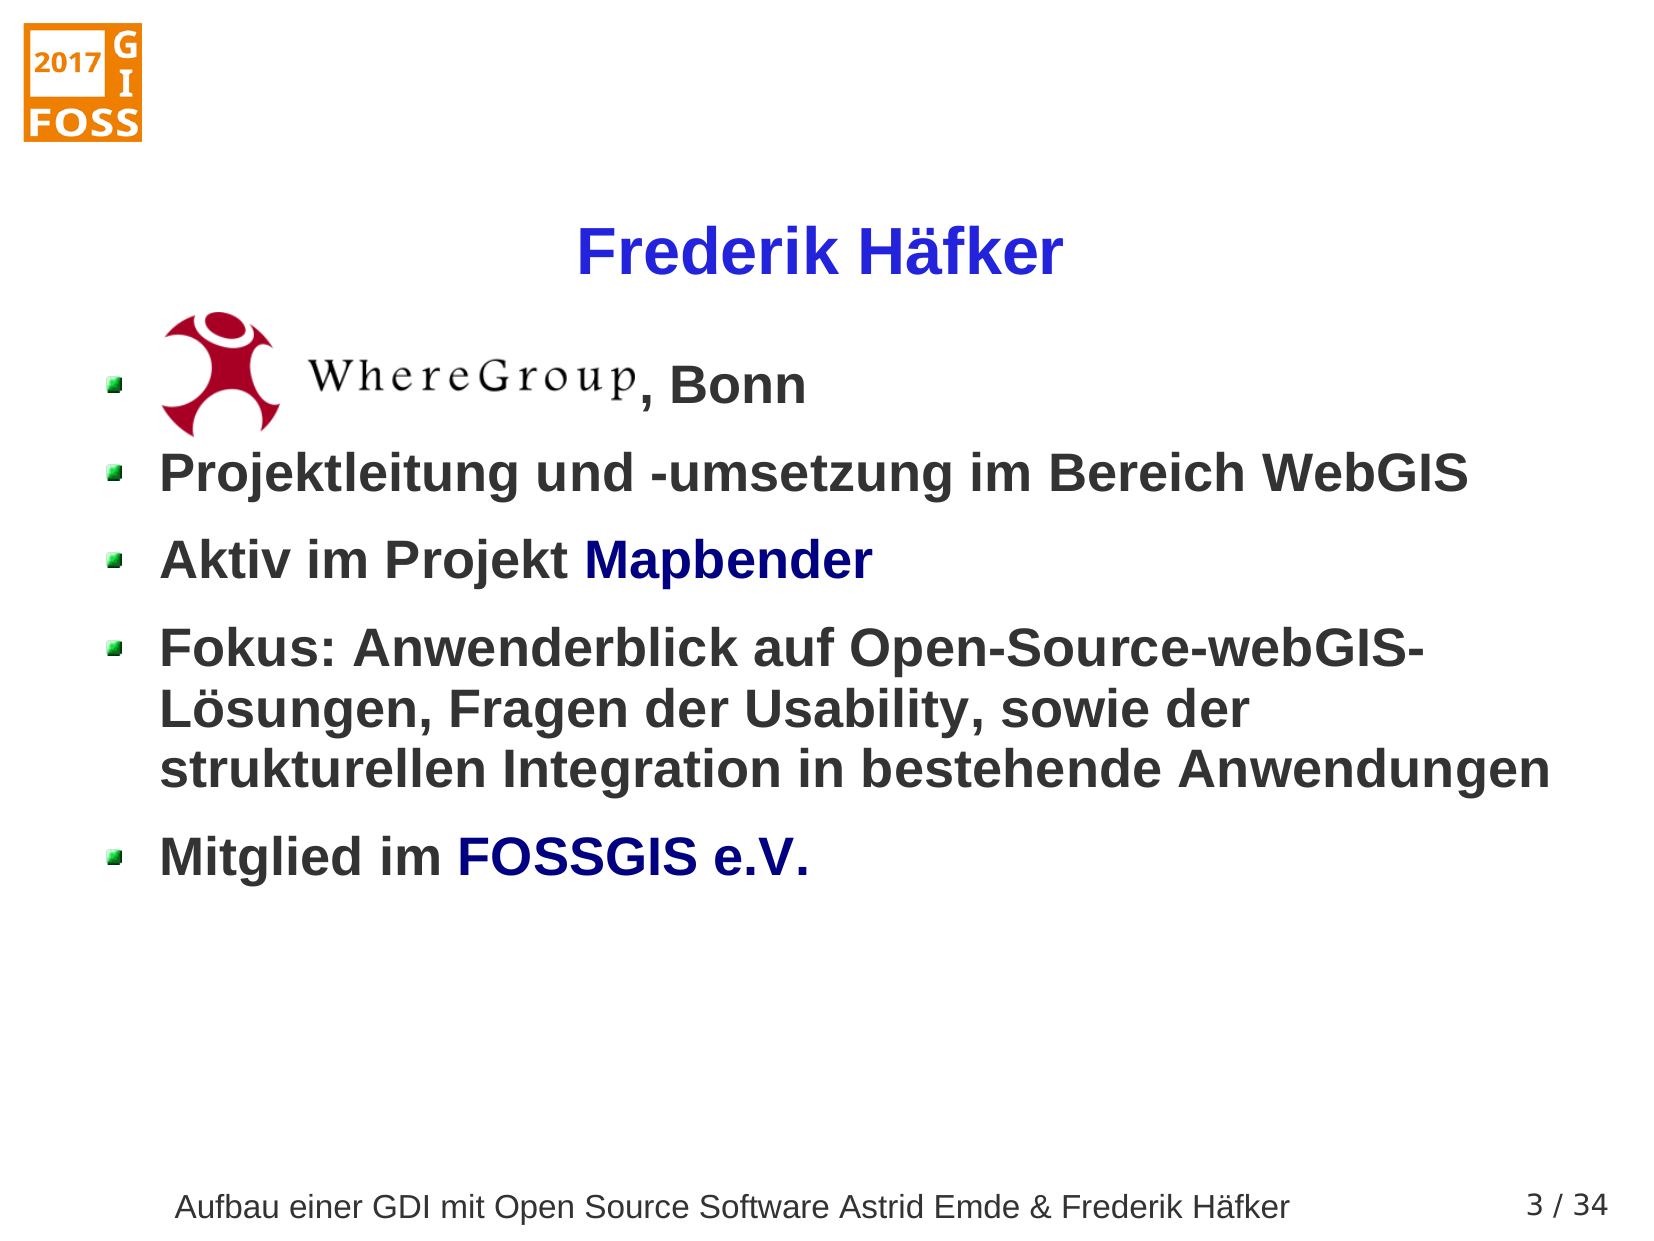

# Frederik Häfker
 , Bonn
Projektleitung und -umsetzung im Bereich WebGIS
Aktiv im Projekt Mapbender
Fokus: Anwenderblick auf Open-Source-webGIS-Lösungen, Fragen der Usability, sowie der strukturellen Integration in bestehende Anwendungen
Mitglied im FOSSGIS e.V.